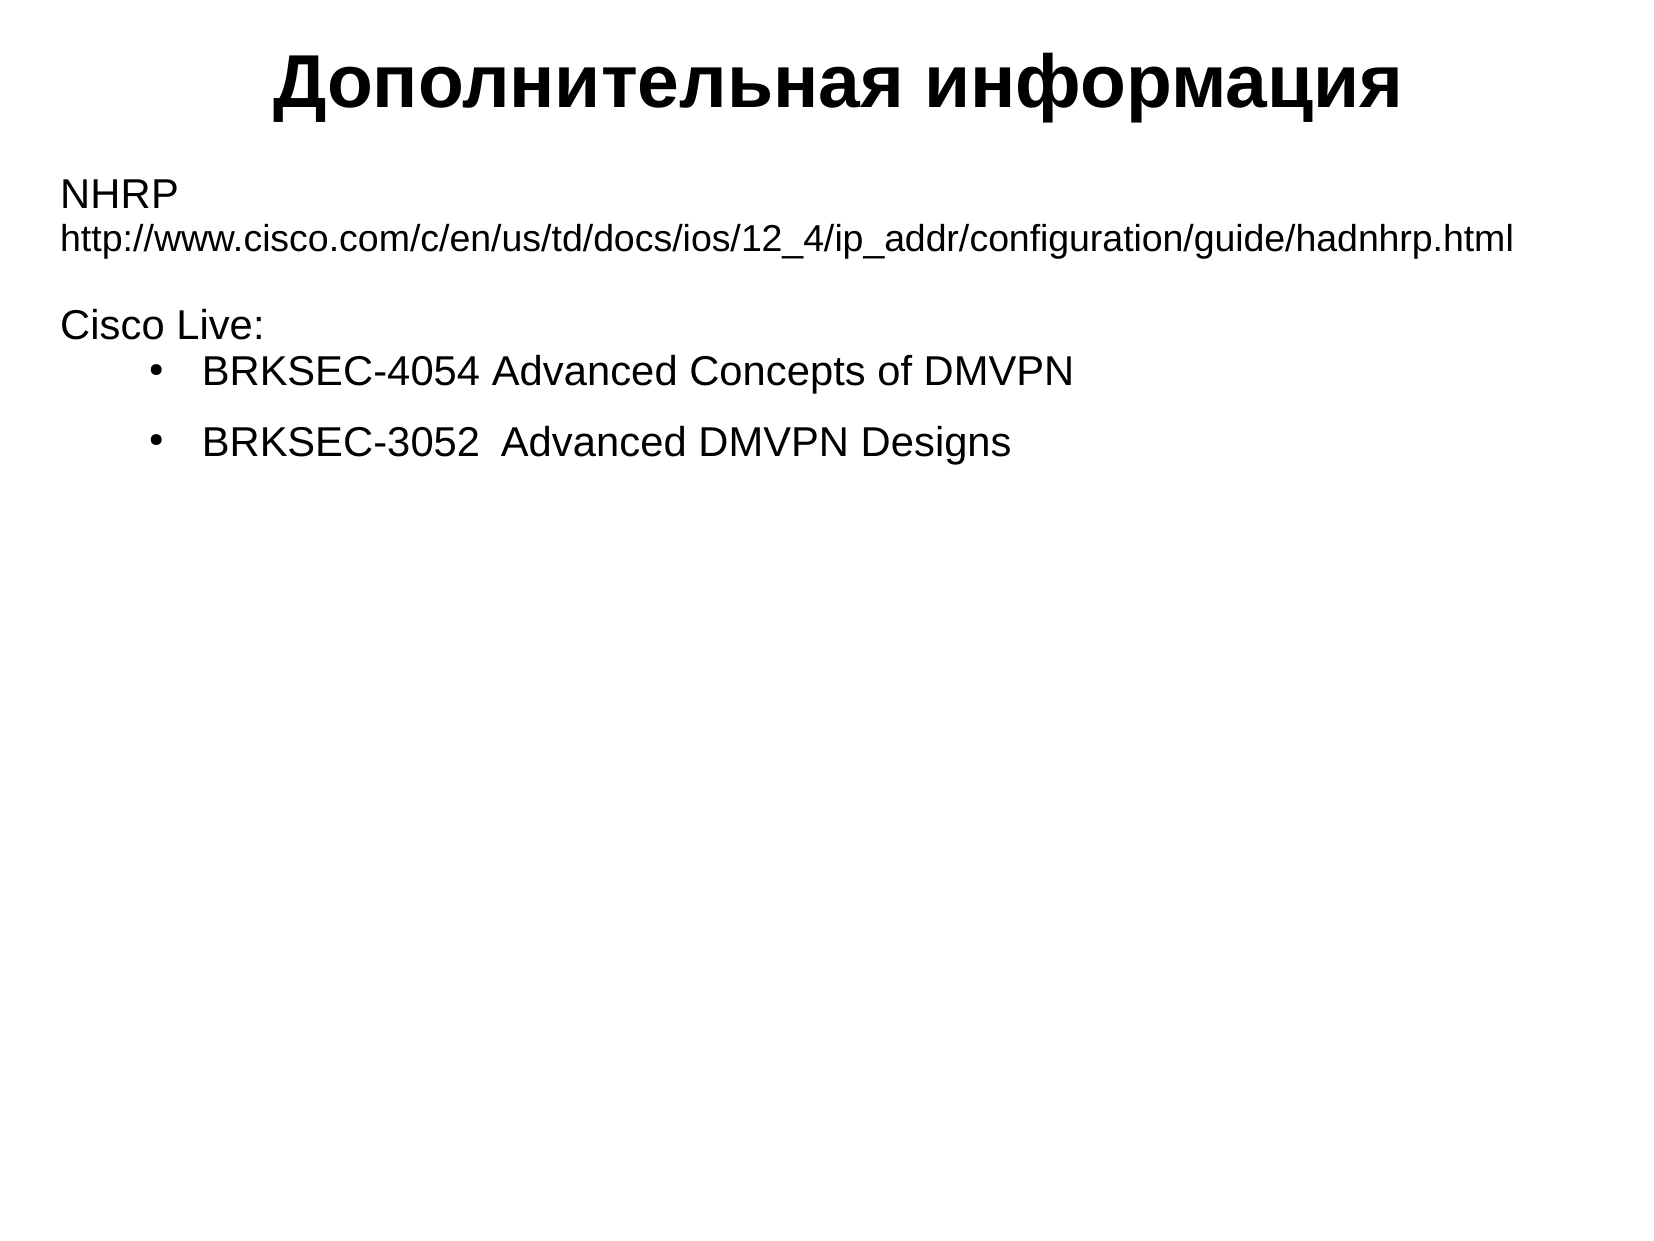

Дополнительная информация
# NHRP http://www.cisco.com/c/en/us/td/docs/ios/12_4/ip_addr/configuration/guide/hadnhrp.html
Cisco Live:
BRKSEC-4054 Advanced Concepts of DMVPN
BRKSEC-3052 Advanced DMVPN Designs